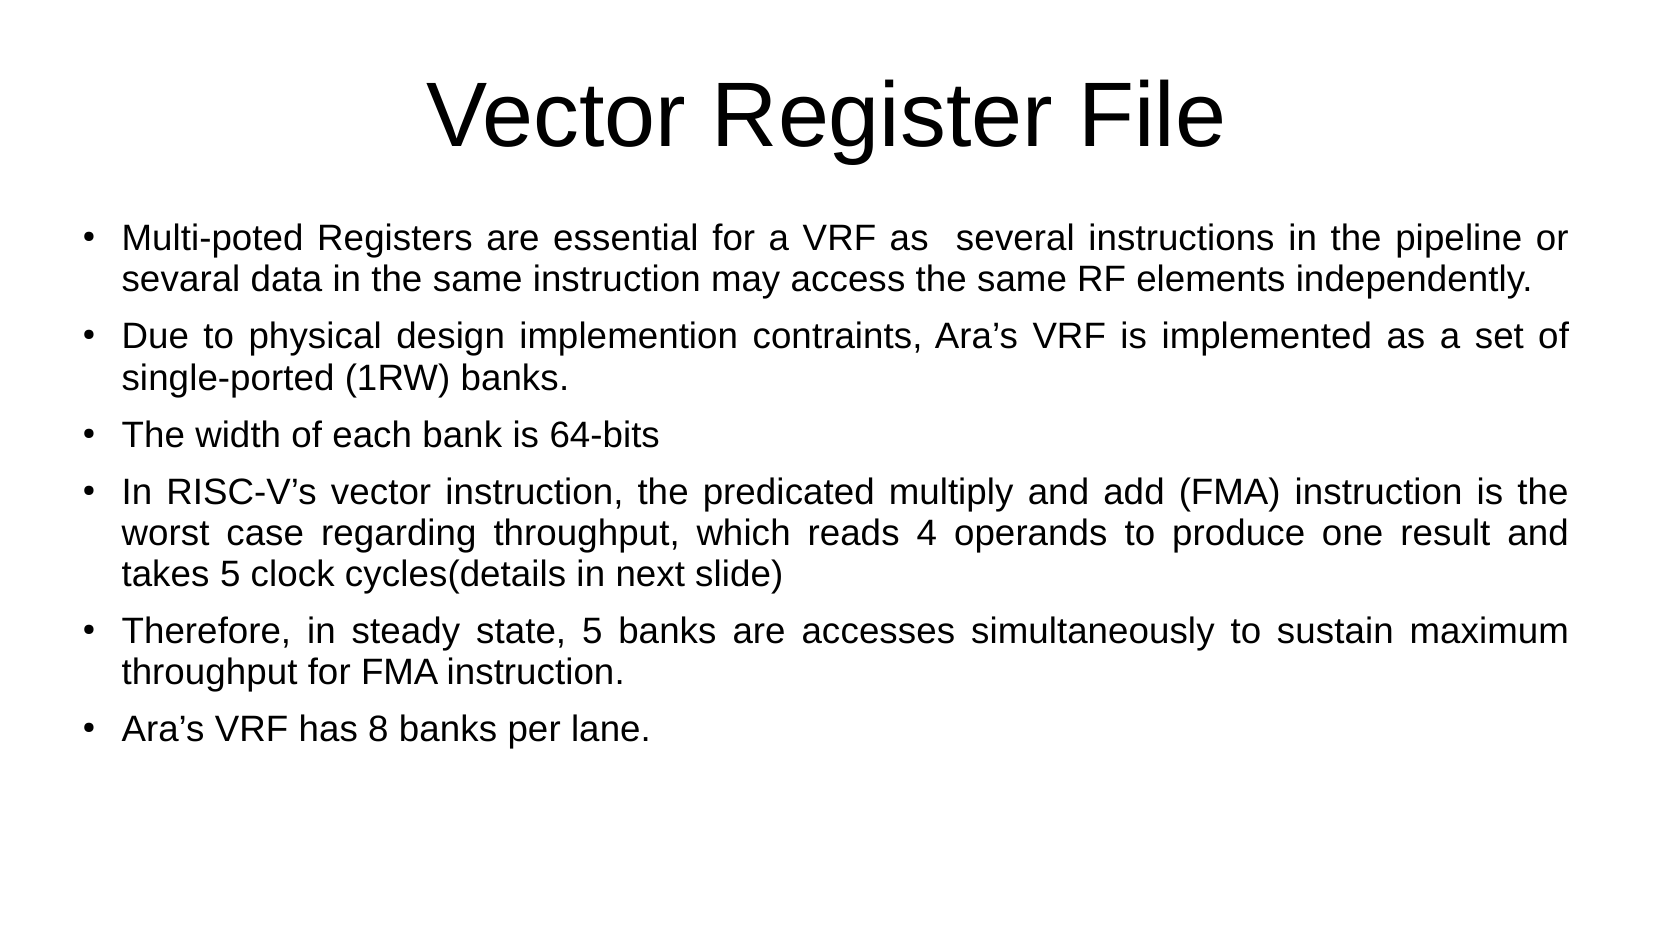

# Vector Register File
Multi-poted Registers are essential for a VRF as several instructions in the pipeline or sevaral data in the same instruction may access the same RF elements independently.
Due to physical design implemention contraints, Ara’s VRF is implemented as a set of single-ported (1RW) banks.
The width of each bank is 64-bits
In RISC-V’s vector instruction, the predicated multiply and add (FMA) instruction is the worst case regarding throughput, which reads 4 operands to produce one result and takes 5 clock cycles(details in next slide)
Therefore, in steady state, 5 banks are accesses simultaneously to sustain maximum throughput for FMA instruction.
Ara’s VRF has 8 banks per lane.